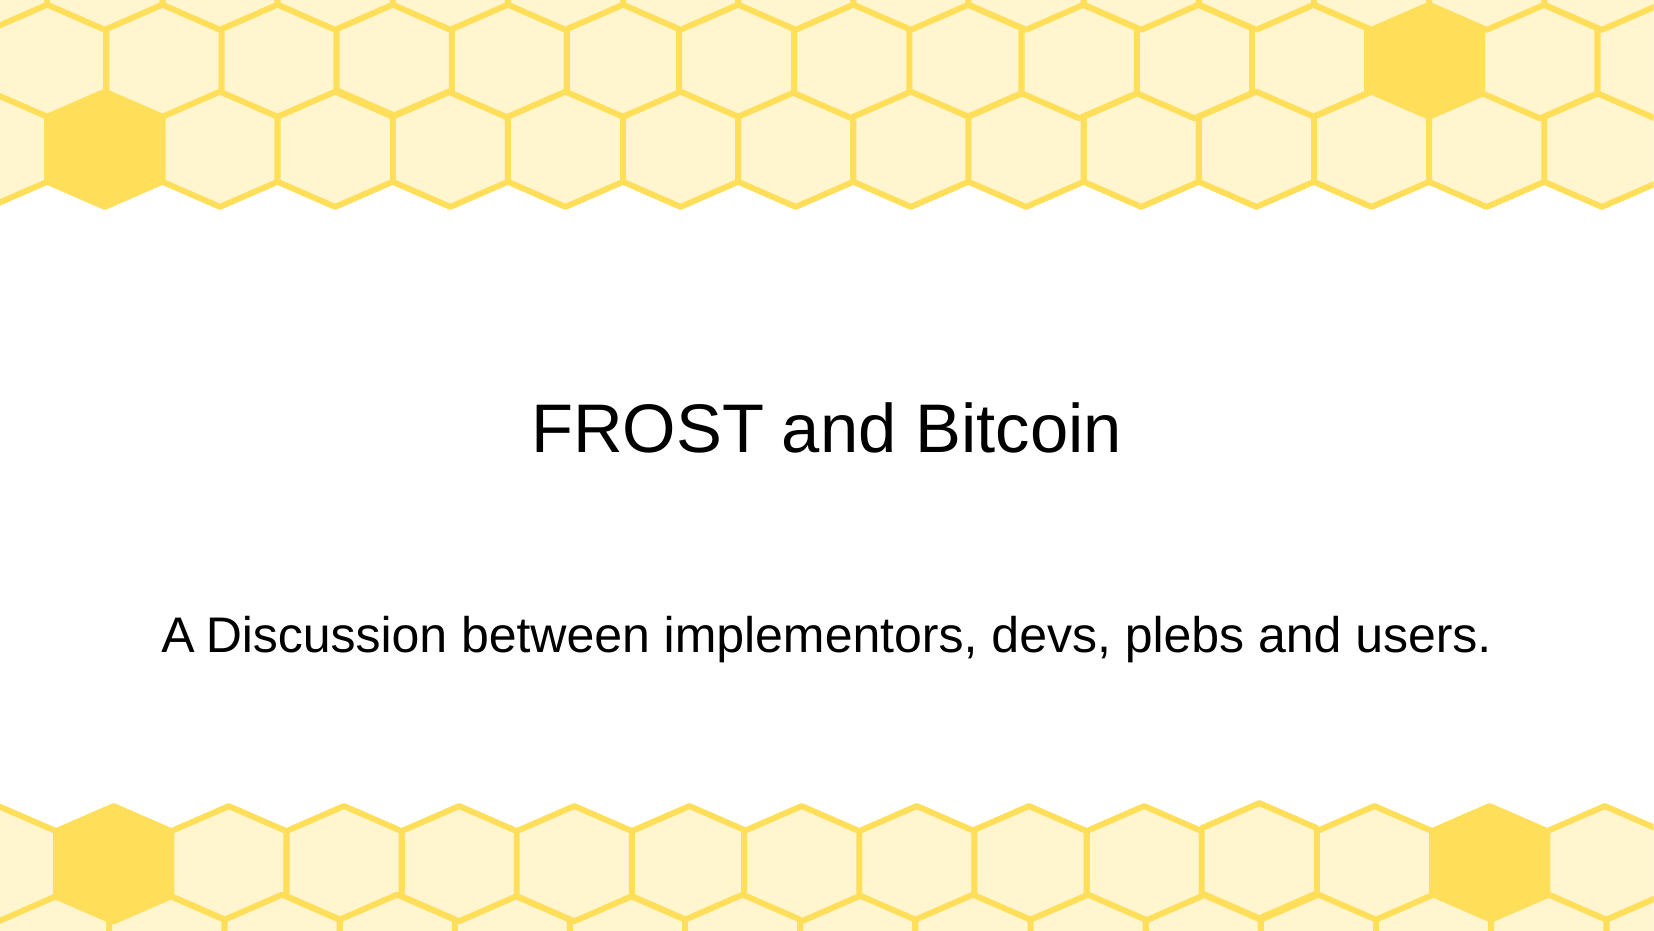

# FROST and Bitcoin
A Discussion between implementors, devs, plebs and users.